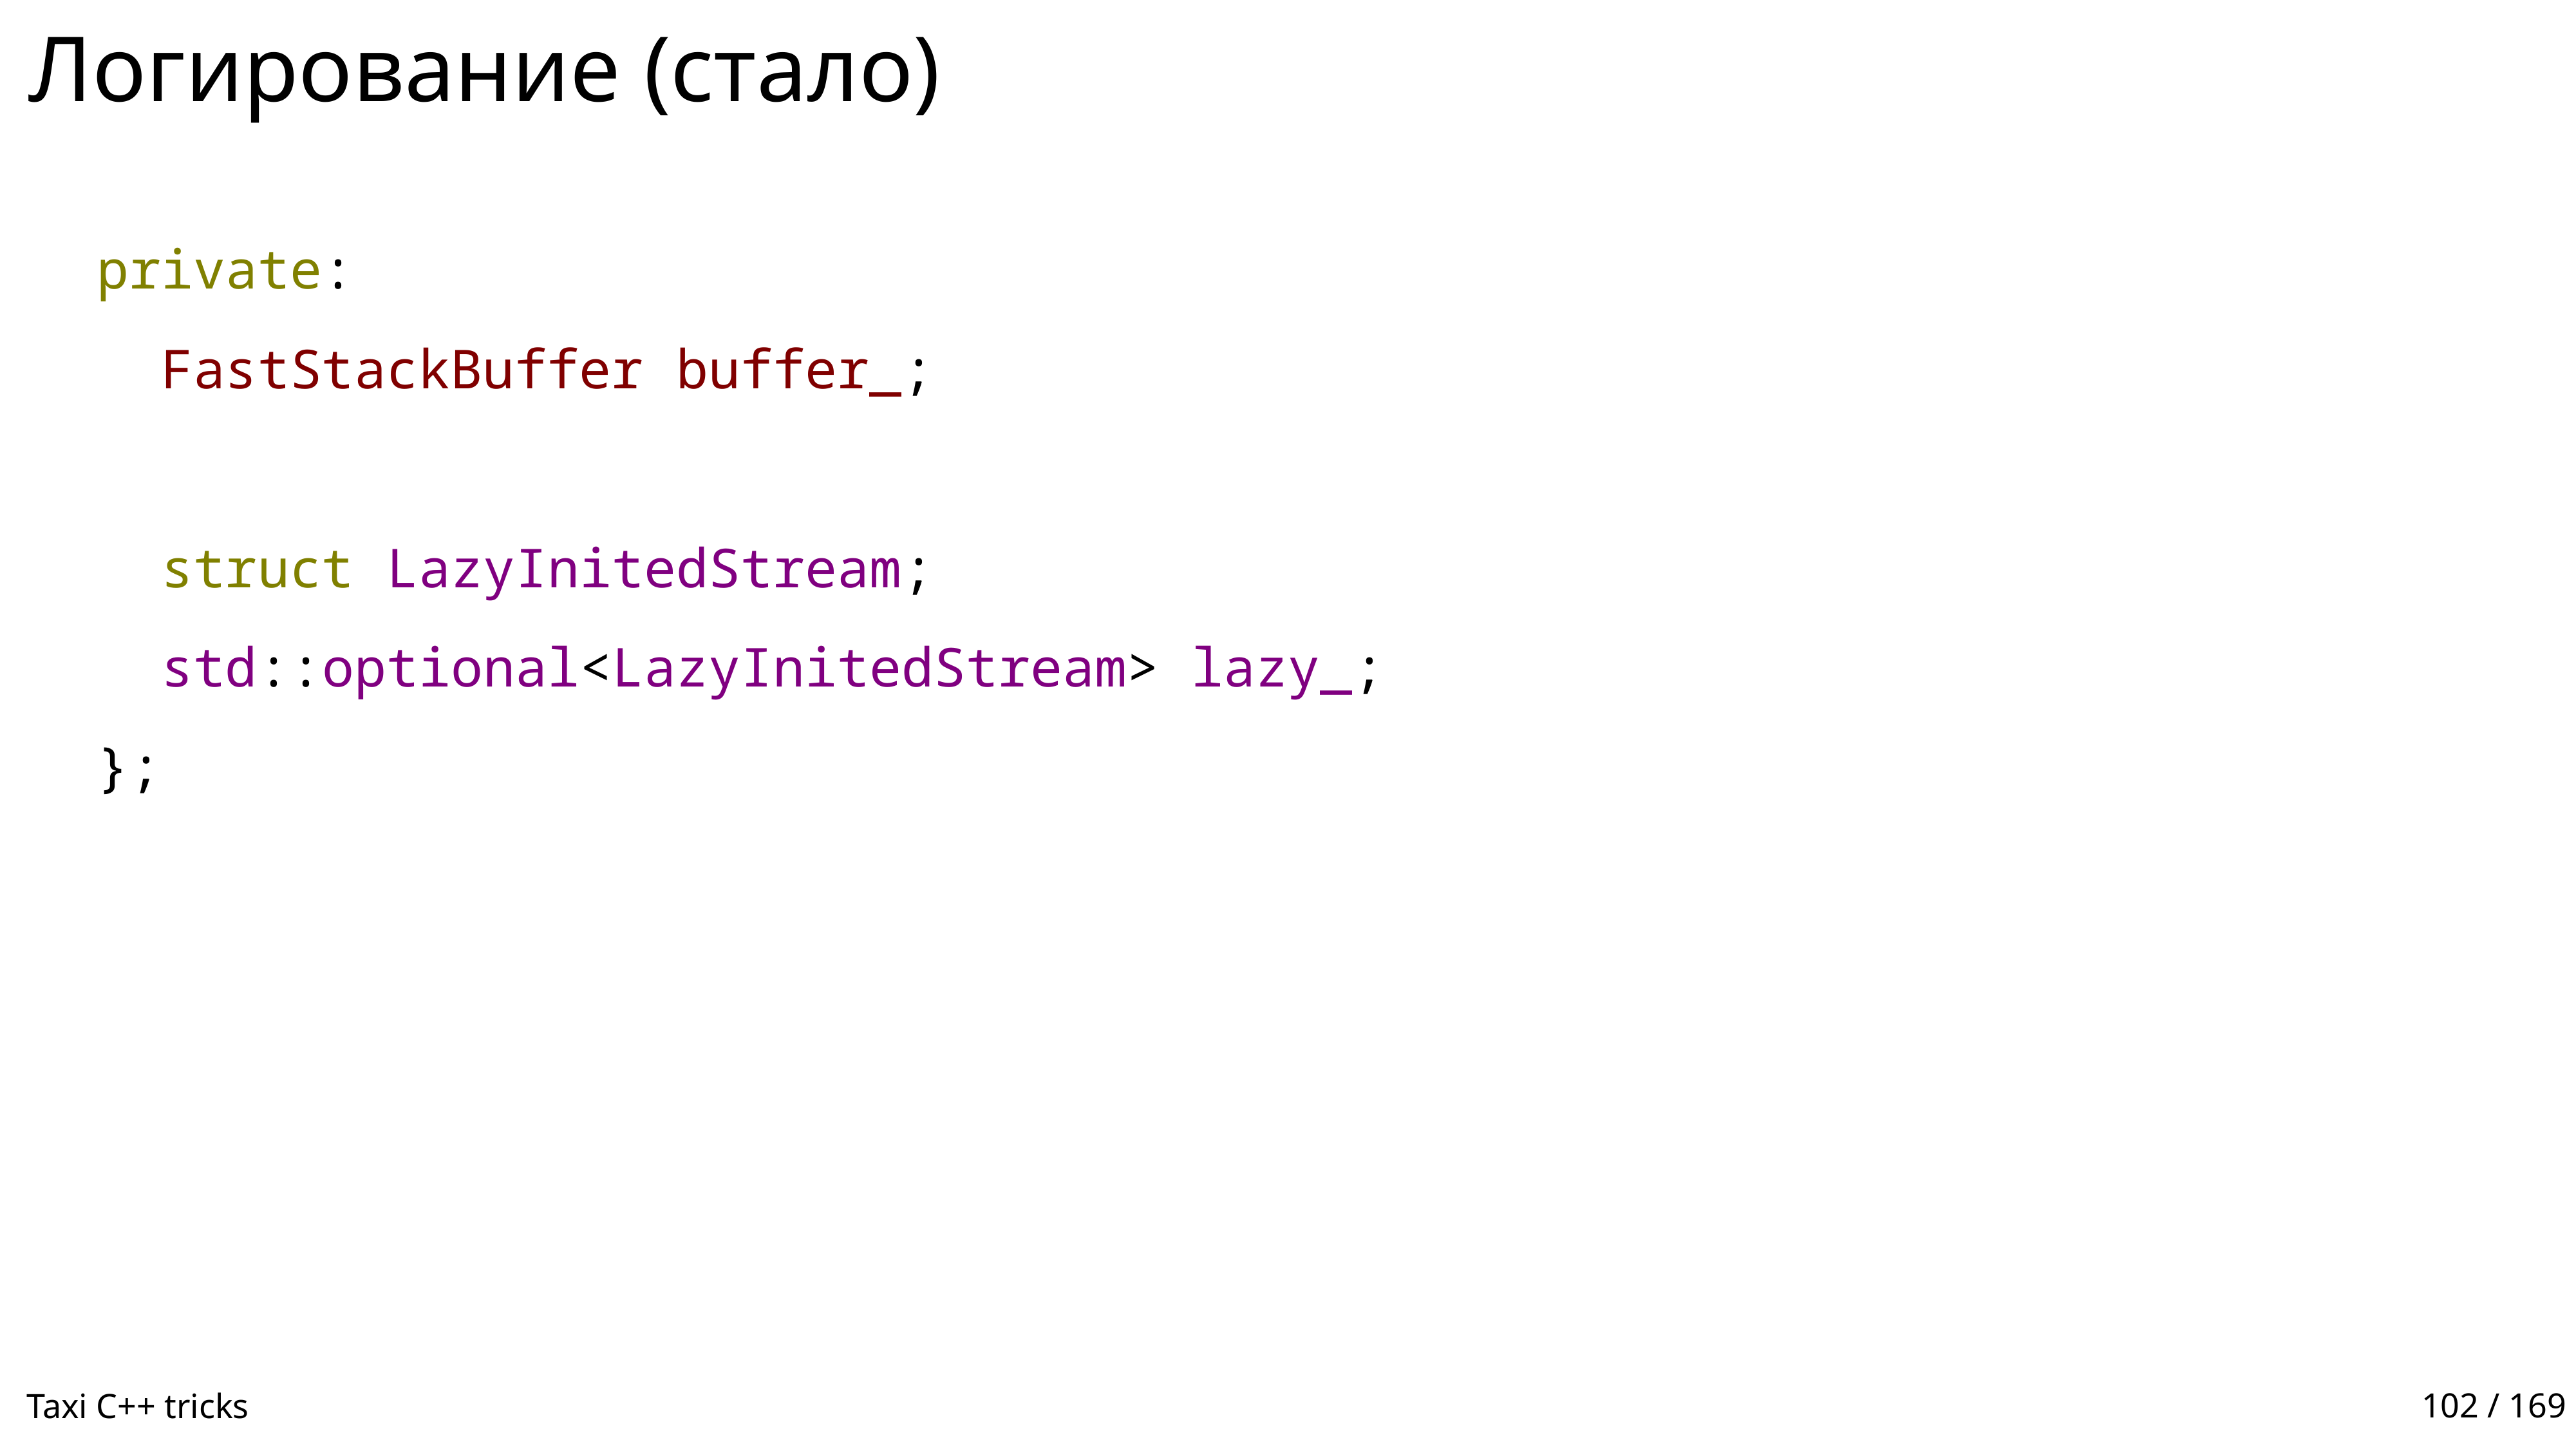

# Логирование (стало)
private:
 FastStackBuffer buffer_;
 struct LazyInitedStream;
 std::optional<LazyInitedStream> lazy_;
};
Taxi C++ tricks